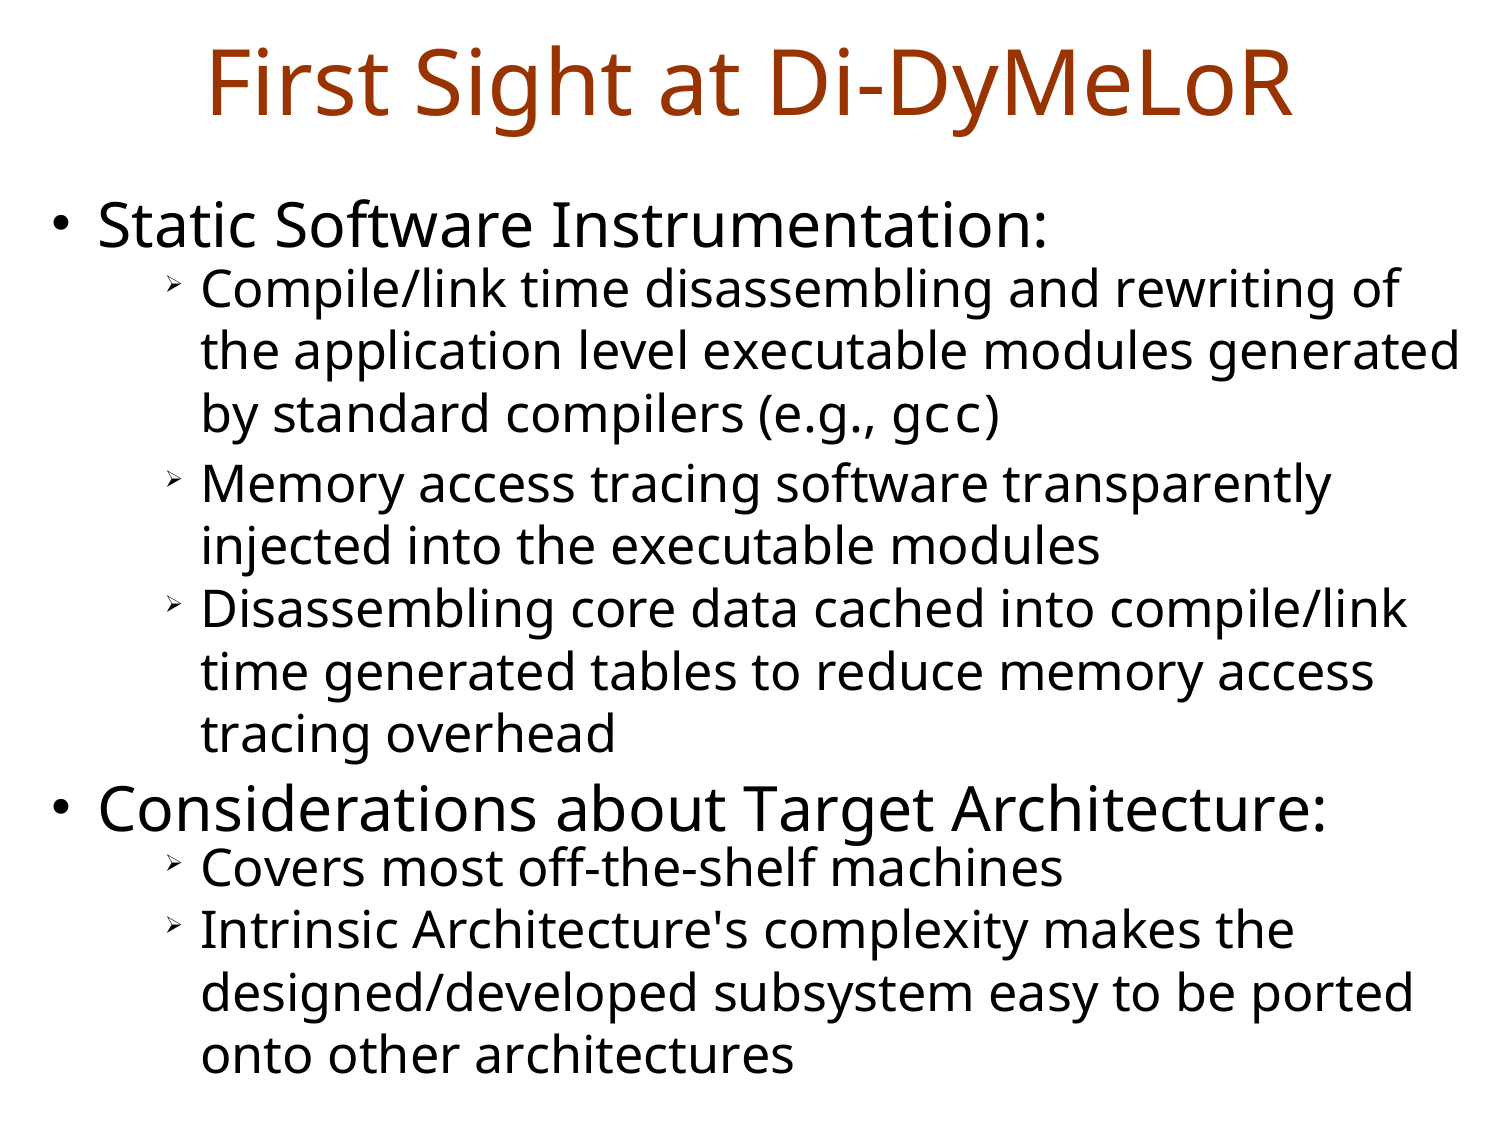

# First Sight at Di-DyMeLoR
Static Software Instrumentation:
Compile/link time disassembling and rewriting of the application level executable modules generated by standard compilers (e.g., gcc)
Memory access tracing software transparently injected into the executable modules
Disassembling core data cached into compile/link time generated tables to reduce memory access tracing overhead
Considerations about Target Architecture:
Covers most off-the-shelf machines
Intrinsic Architecture's complexity makes the designed/developed subsystem easy to be ported onto other architectures